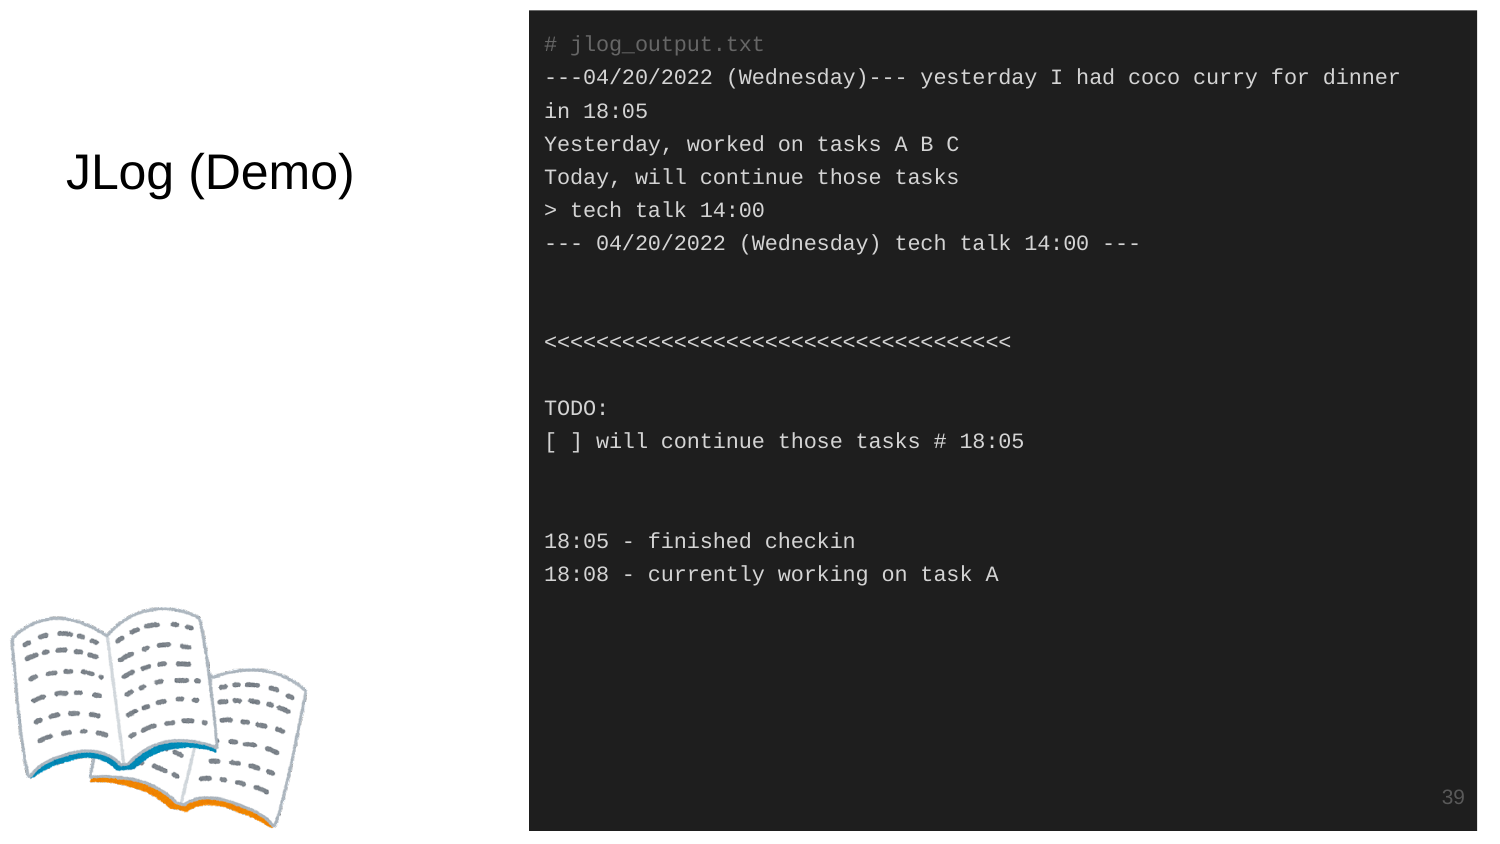

# jlog_output.txt
---04/20/2022 (Wednesday)--- yesterday I had coco curry for dinner
in 18:05
Yesterday, worked on tasks A B C
Today, will continue those tasks
> tech talk 14:00
--- 04/20/2022 (Wednesday) tech talk 14:00 ---
<<<<<<<<<<<<<<<<<<<<<<<<<<<<<<<<<<<<
TODO:
[ ] will continue those tasks # 18:05
18:05 - finished checkin
18:08 - currently working on task A
# JLog (Demo)